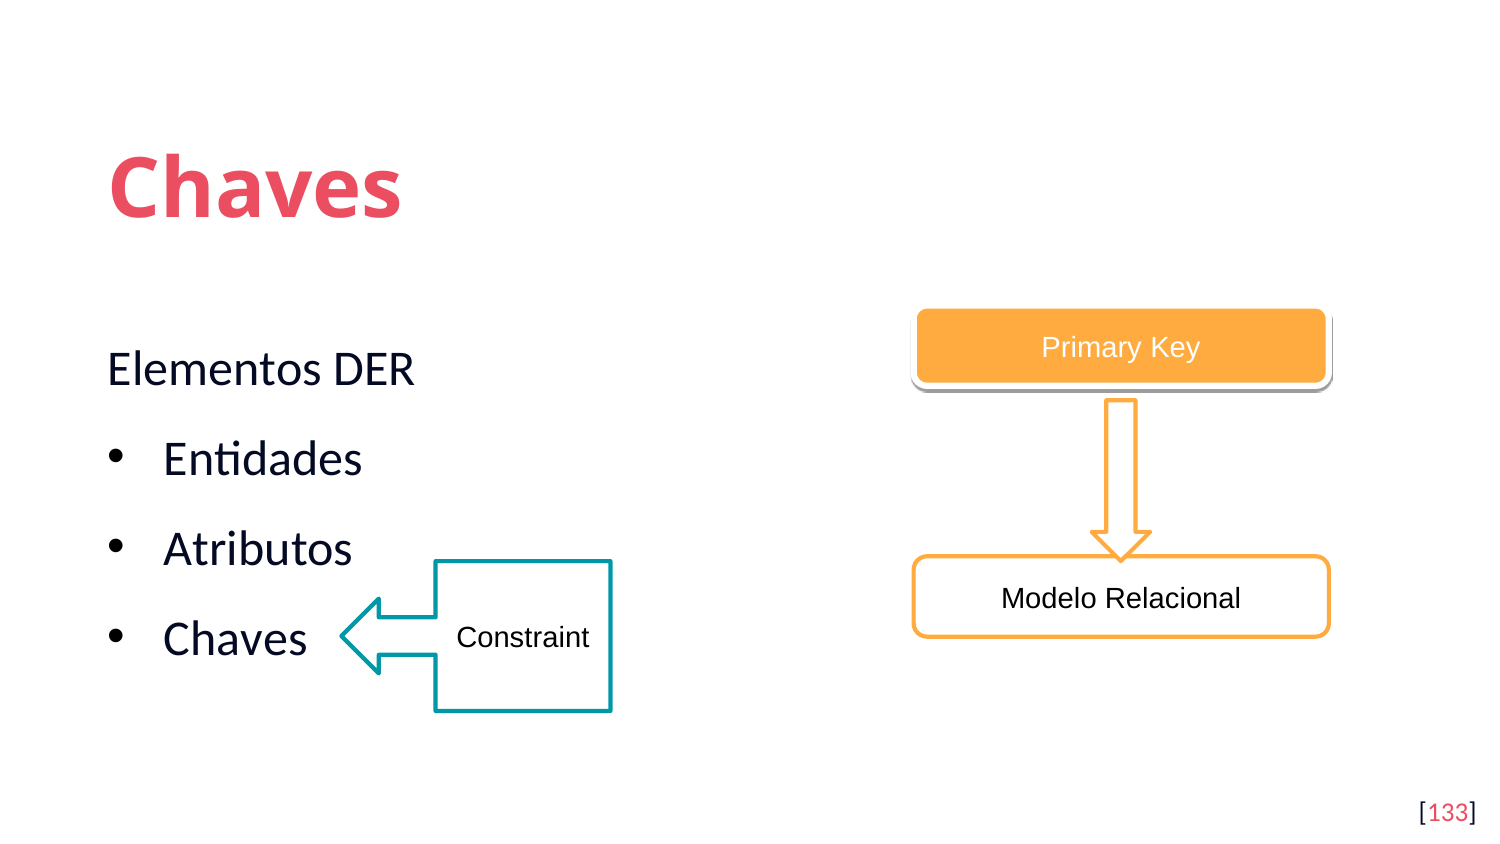

Chaves
Elementos DER
Entidades
Atributos
Chaves
Primary Key
Modelo Relacional
Constraint